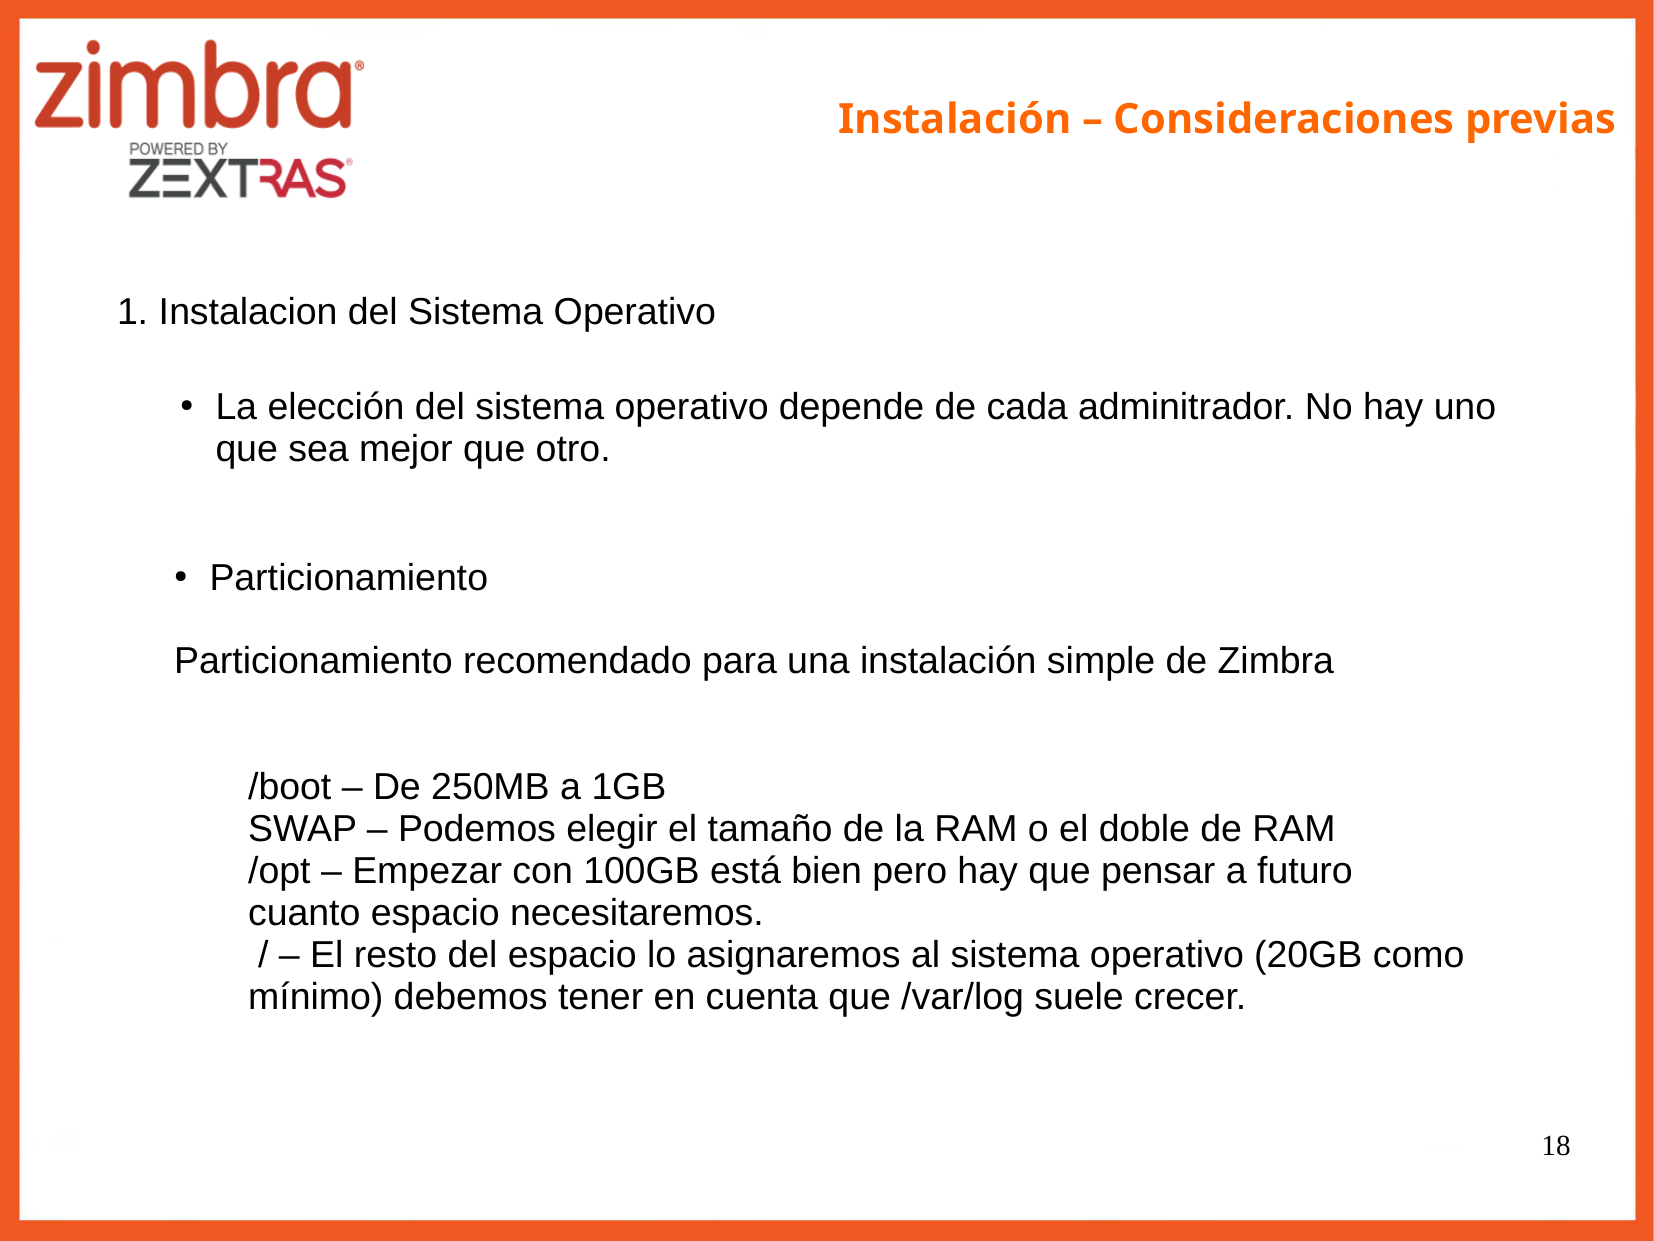

Instalación – Consideraciones previas
1. Instalacion del Sistema Operativo
La elección del sistema operativo depende de cada adminitrador. No hay uno que sea mejor que otro.
Particionamiento
Particionamiento recomendado para una instalación simple de Zimbra
 	/boot – De 250MB a 1GB
 	SWAP – Podemos elegir el tamaño de la RAM o el doble de RAM
 	/opt – Empezar con 100GB está bien pero hay que pensar a futuro 		 	cuanto espacio necesitaremos.
 / – El resto del espacio lo asignaremos al sistema operativo (20GB como 		mínimo) debemos tener en cuenta que /var/log suele crecer.
18